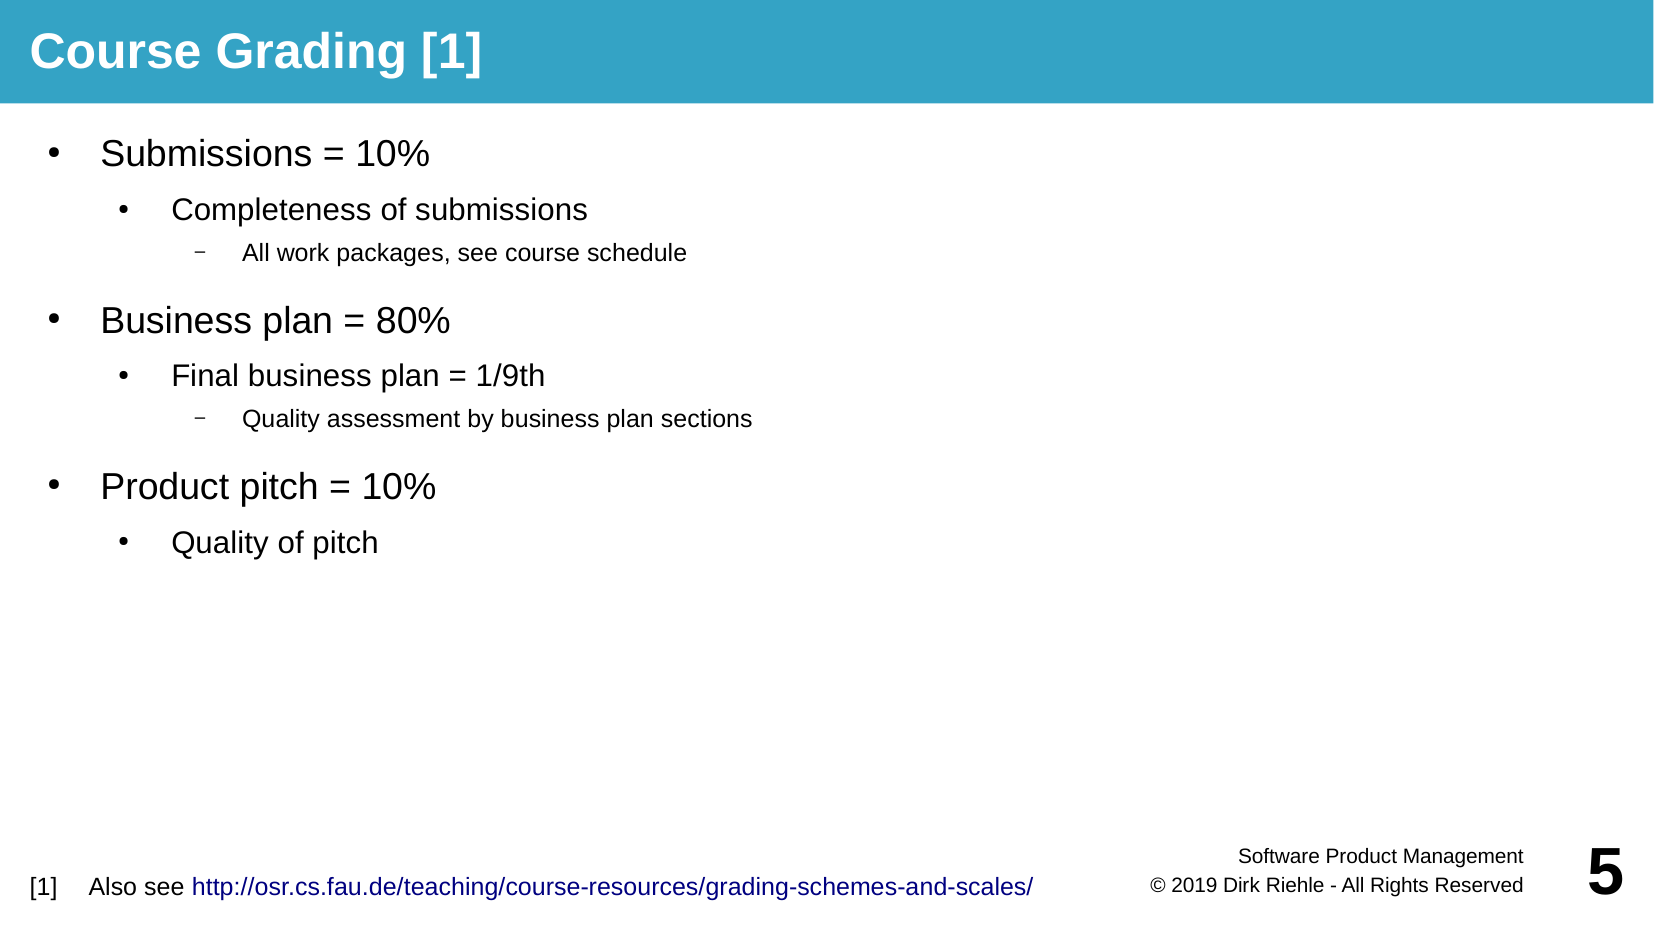

# Course Grading [1]
Submissions = 10%
Completeness of submissions
All work packages, see course schedule
Business plan = 80%
Final business plan = 1/9th
Quality assessment by business plan sections
Product pitch = 10%
Quality of pitch
[1]	Also see http://osr.cs.fau.de/teaching/course-resources/grading-schemes-and-scales/
Software Product Management
5
© 2019 Dirk Riehle - All Rights Reserved